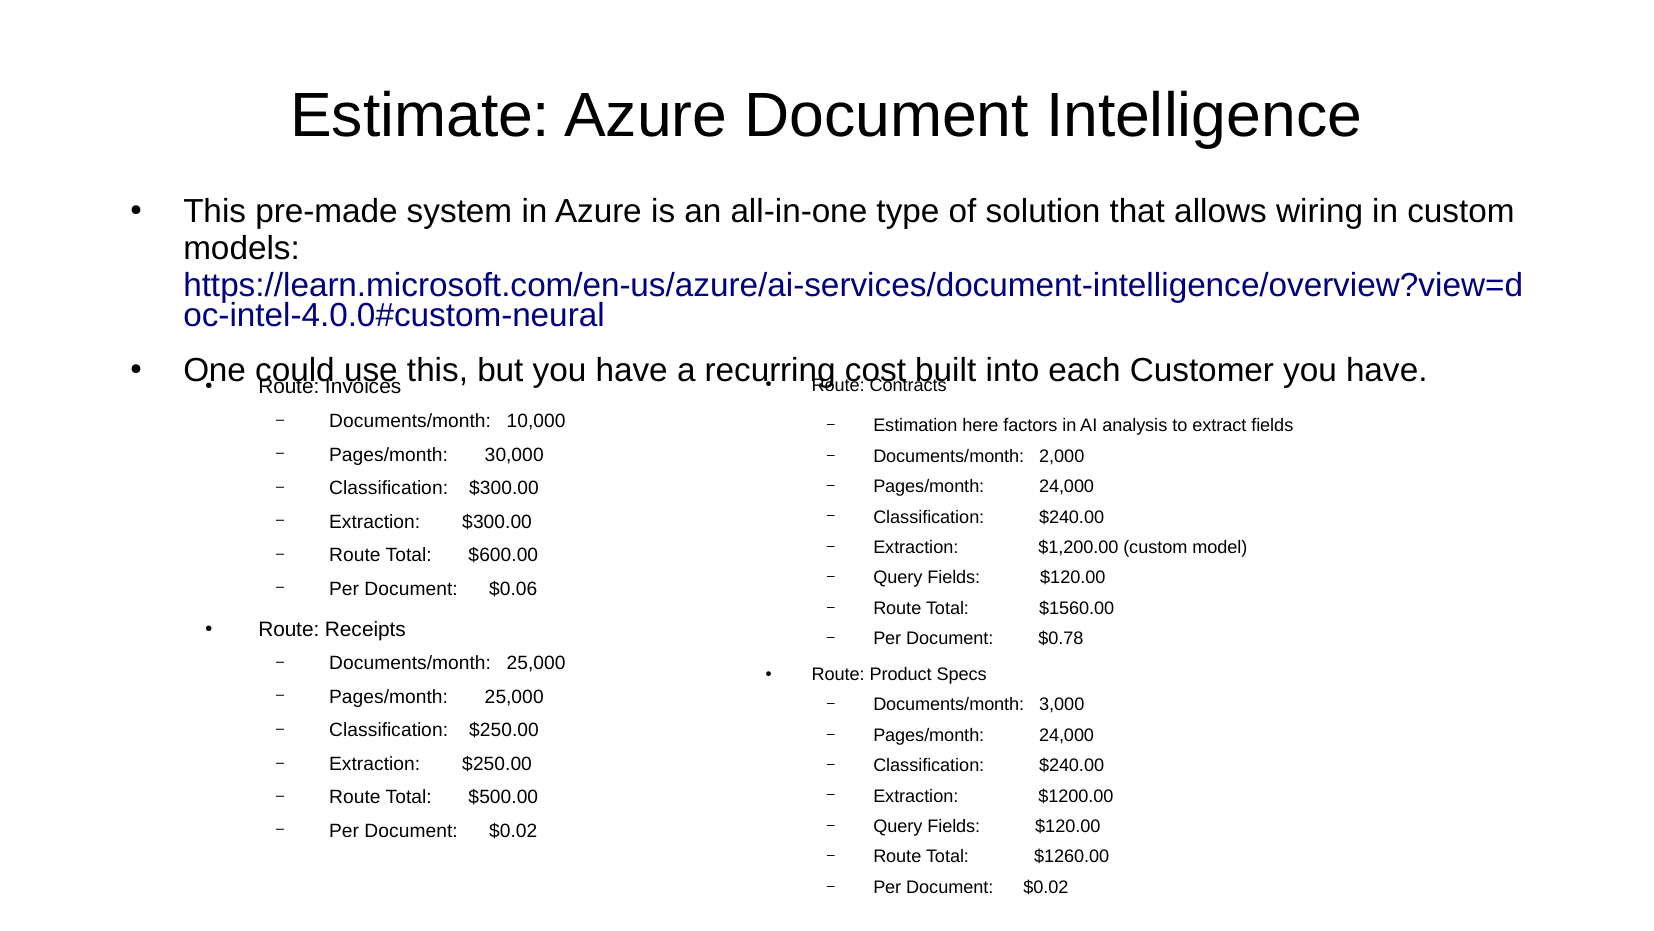

# Estimate: Azure Document Intelligence
This pre-made system in Azure is an all-in-one type of solution that allows wiring in custom models: https://learn.microsoft.com/en-us/azure/ai-services/document-intelligence/overview?view=doc-intel-4.0.0#custom-neural
One could use this, but you have a recurring cost built into each Customer you have.
Route: Invoices
Documents/month: 10,000
Pages/month: 30,000
Classification: $300.00
Extraction: $300.00
Route Total: $600.00
Per Document: $0.06
Route: Receipts
Documents/month: 25,000
Pages/month: 25,000
Classification: $250.00
Extraction: $250.00
Route Total: $500.00
Per Document: $0.02
Route: Contracts
Estimation here factors in AI analysis to extract fields
Documents/month: 2,000
Pages/month: 24,000
Classification: $240.00
Extraction: $1,200.00 (custom model)
Query Fields: $120.00
Route Total: $1560.00
Per Document: $0.78
Route: Product Specs
Documents/month: 3,000
Pages/month: 24,000
Classification: $240.00
Extraction: $1200.00
Query Fields: $120.00
Route Total: $1260.00
Per Document: $0.02